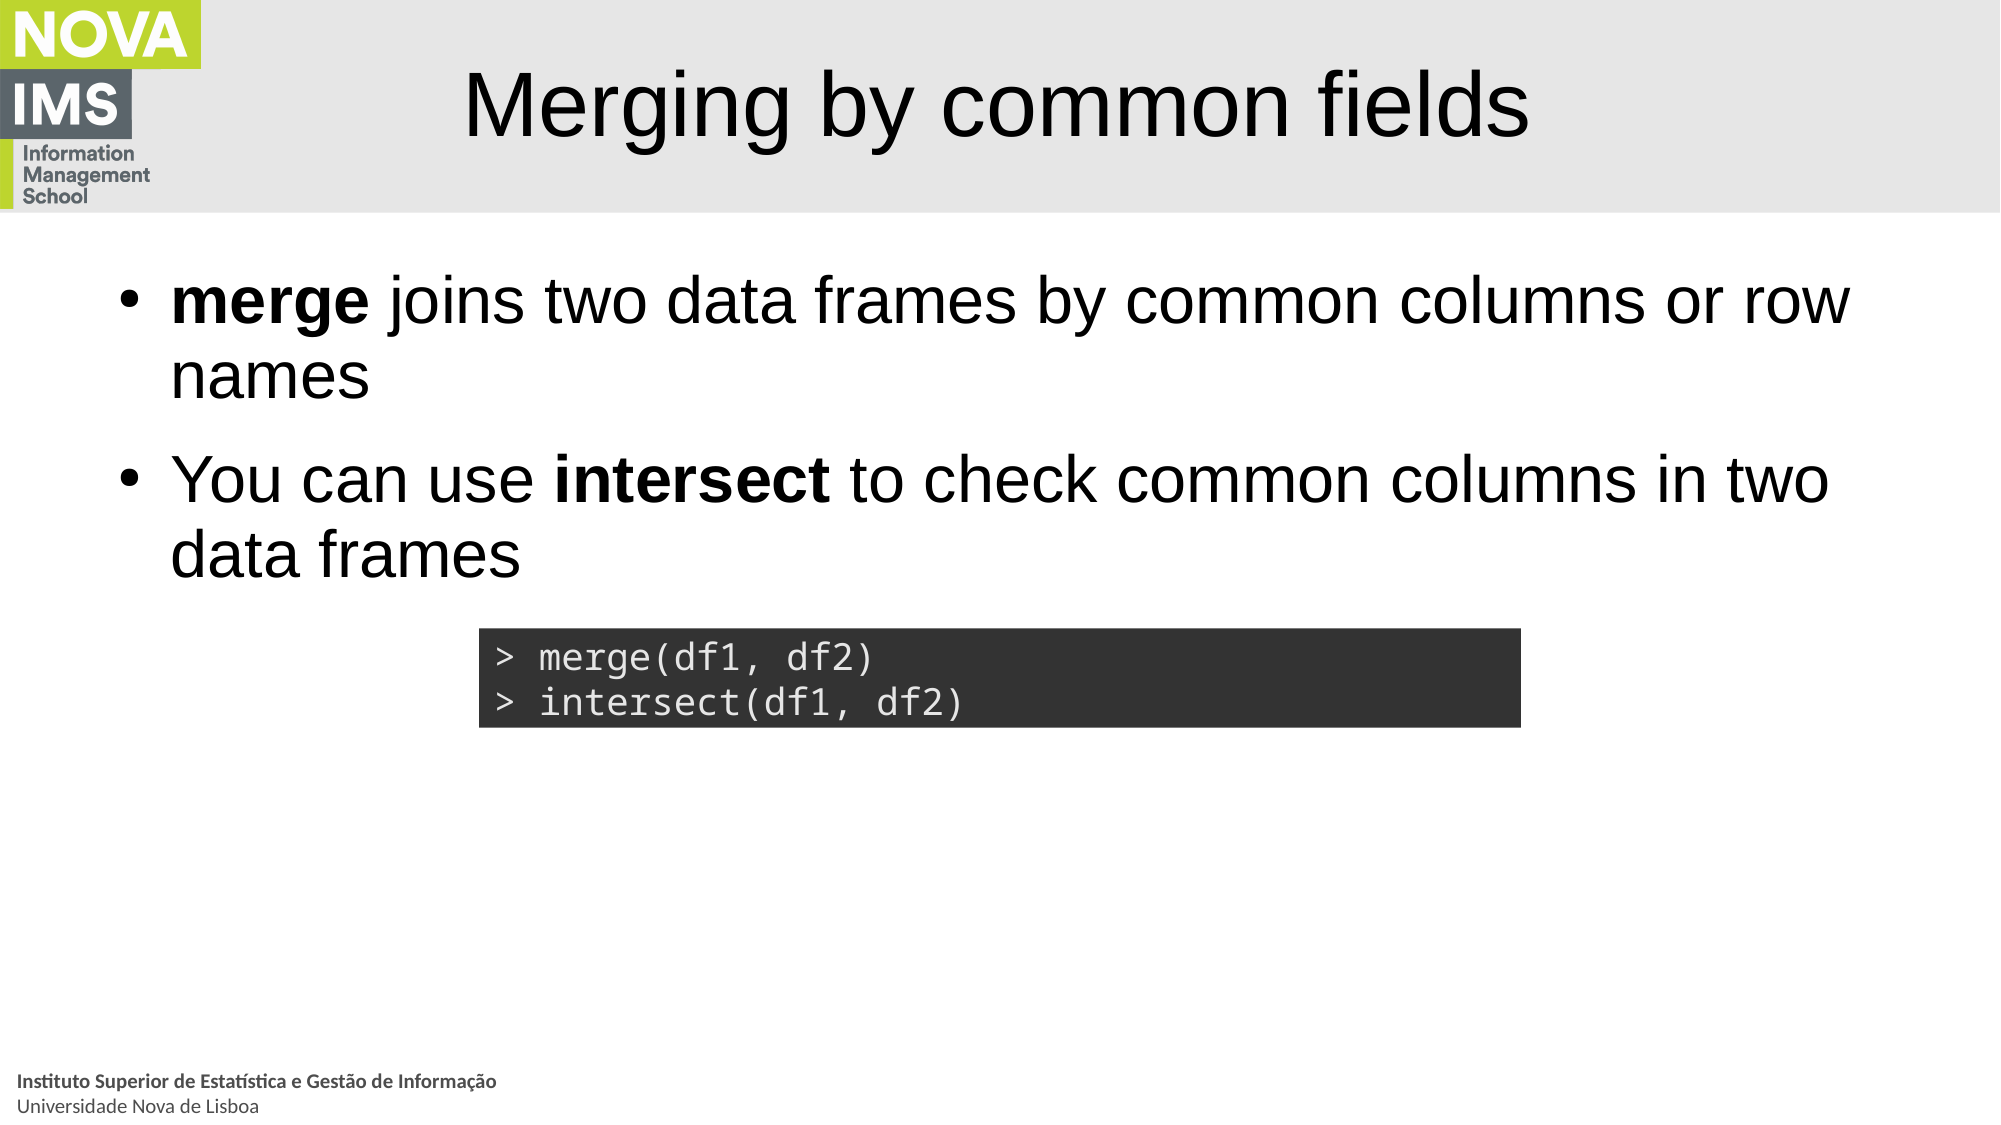

# Merging by common fields
merge joins two data frames by common columns or row names
You can use intersect to check common columns in two data frames
> merge(df1, df2)
> intersect(df1, df2)